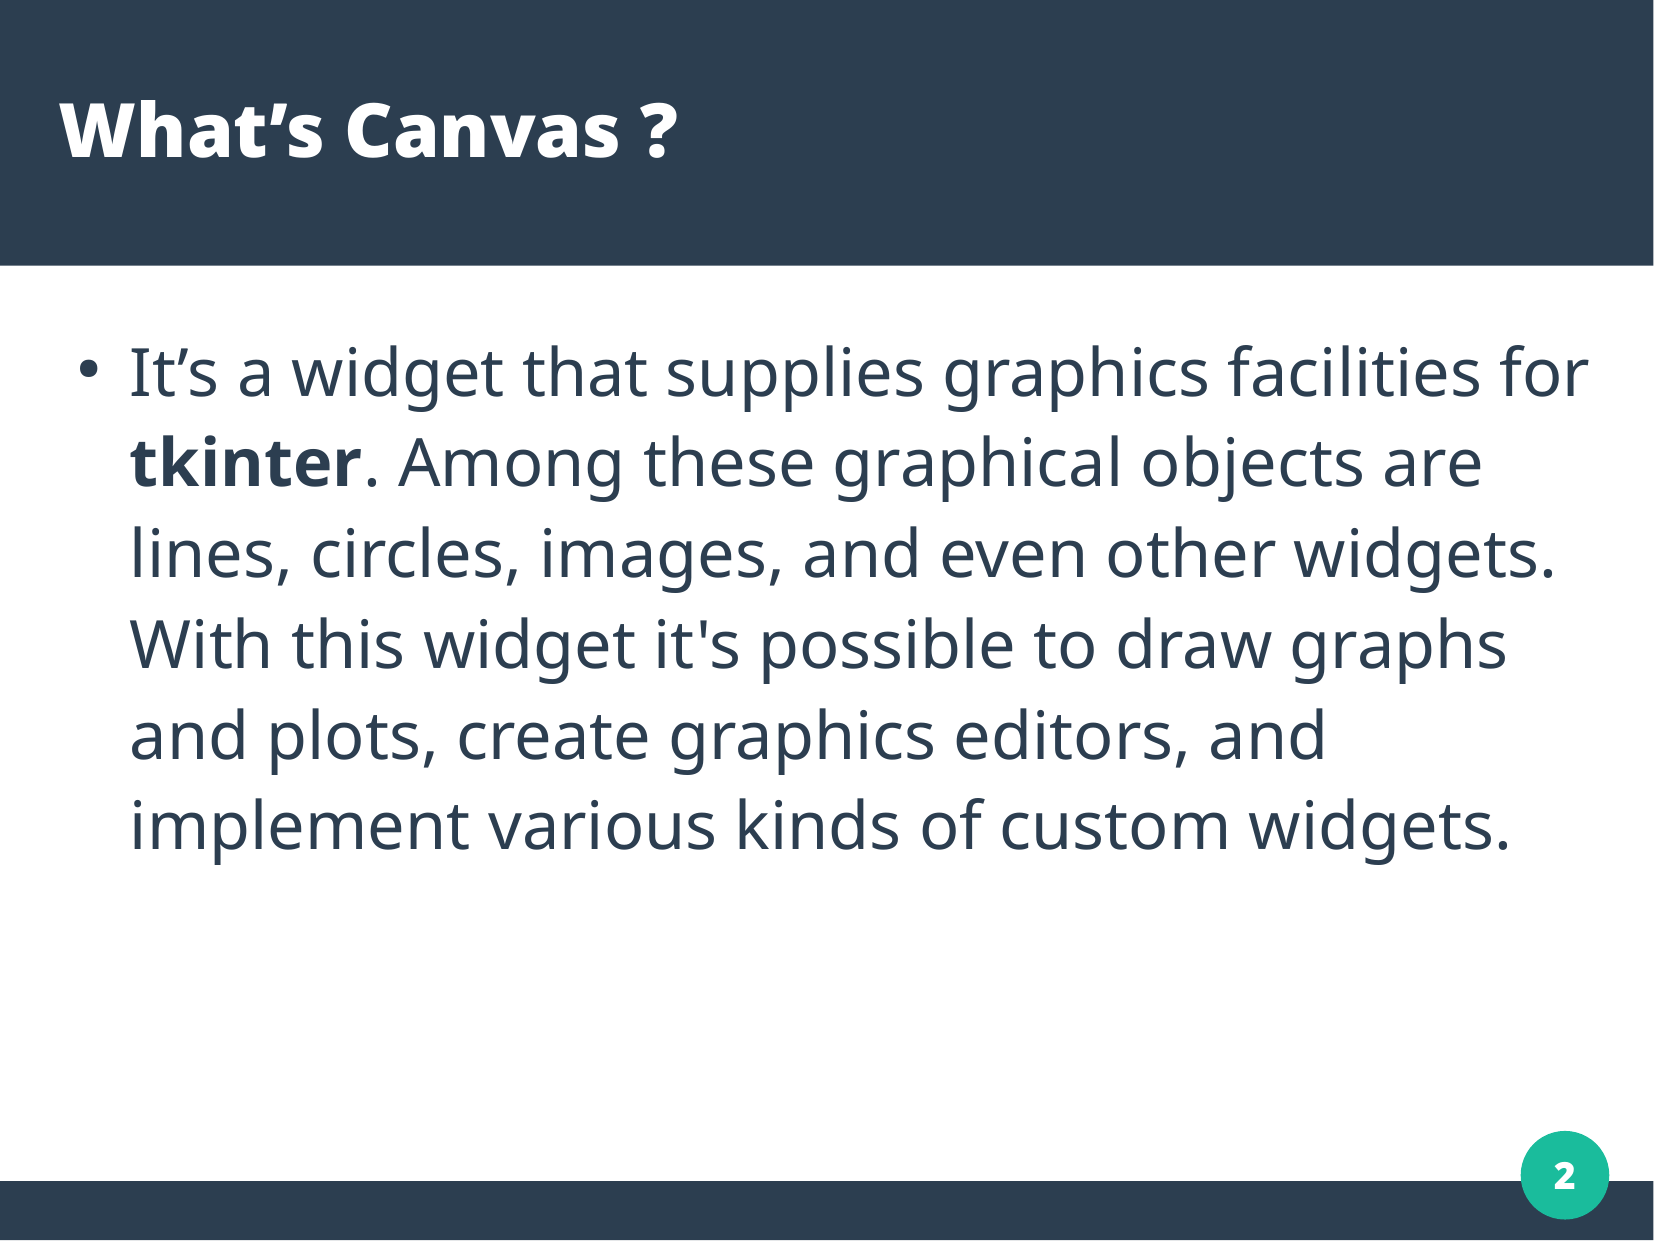

# What’s Canvas ?
It’s a widget that supplies graphics facilities for tkinter. Among these graphical objects are lines, circles, images, and even other widgets. With this widget it's possible to draw graphs and plots, create graphics editors, and implement various kinds of custom widgets.
2